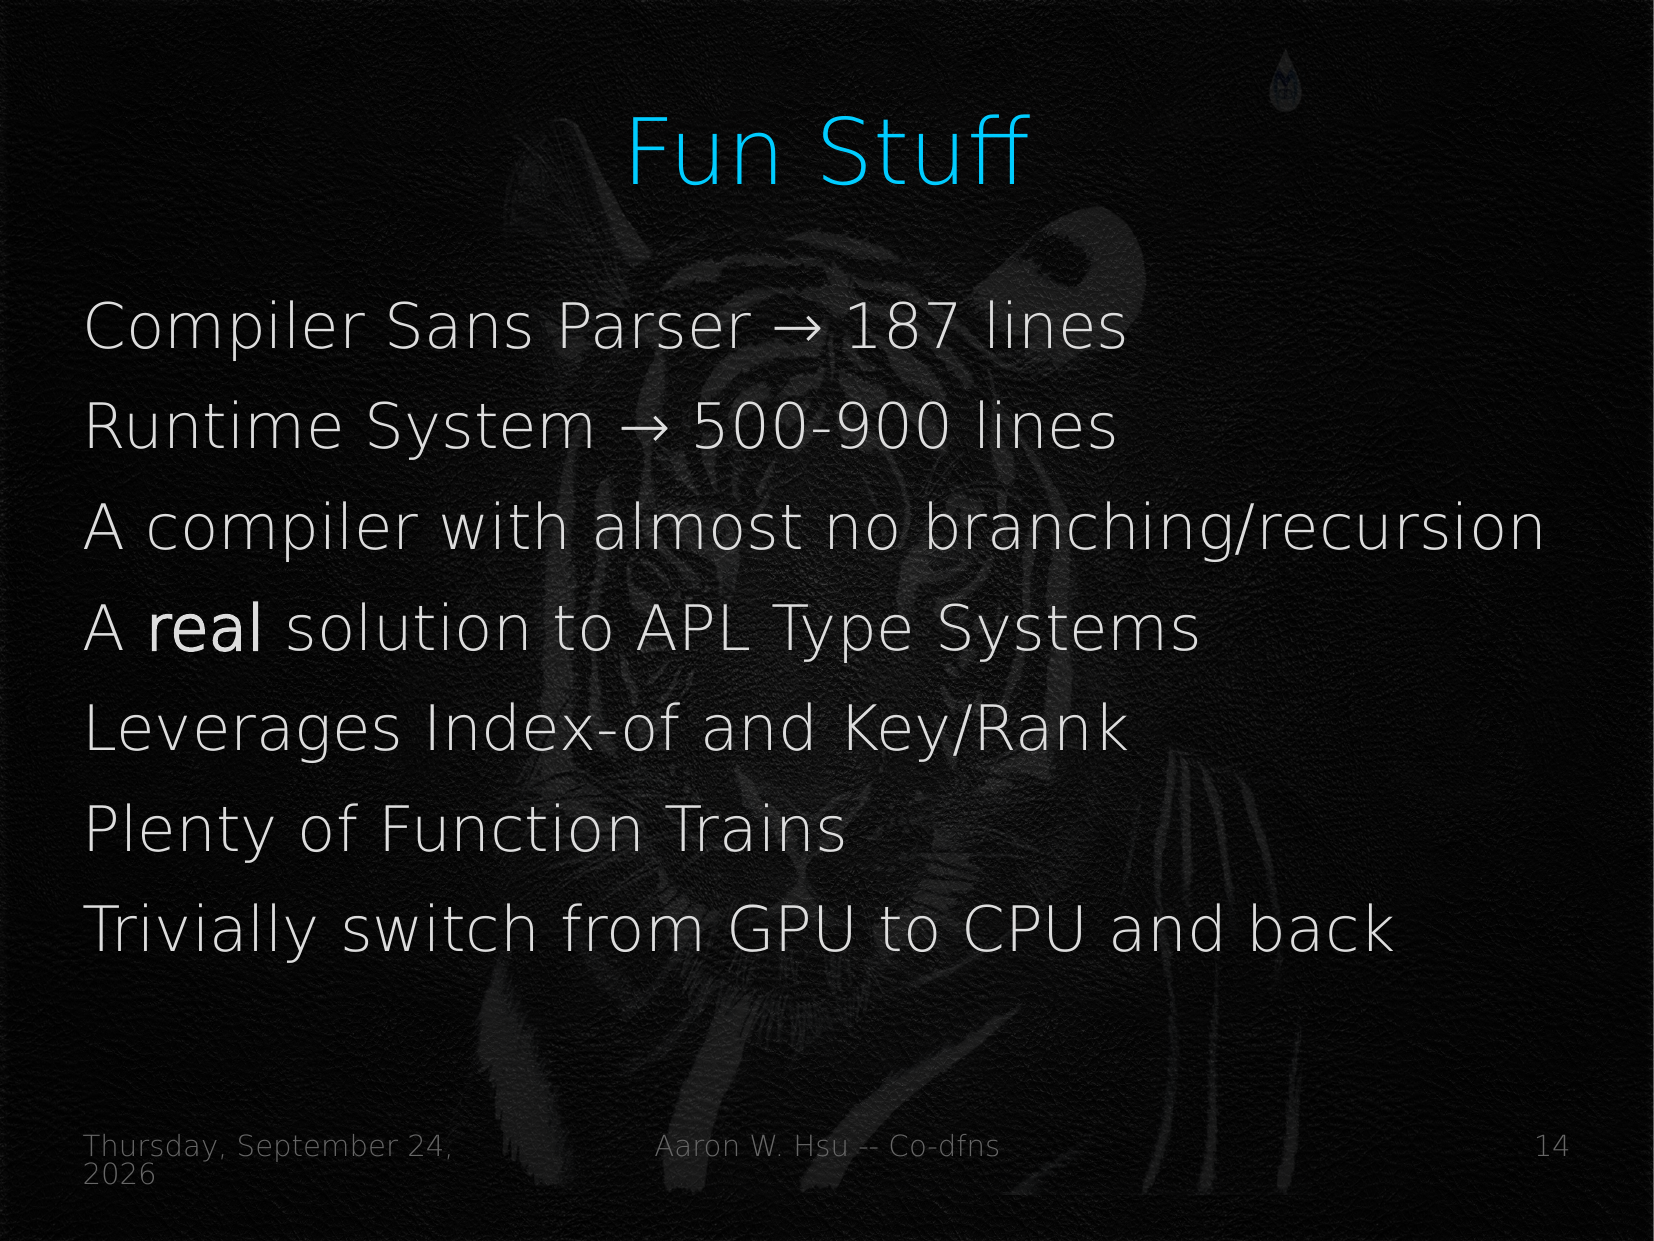

# Fun Stuff
Compiler Sans Parser → 187 lines
Runtime System → 500-900 lines
A compiler with almost no branching/recursion
A real solution to APL Type Systems
Leverages Index-of and Key/Rank
Plenty of Function Trains
Trivially switch from GPU to CPU and back
Aaron W. Hsu -- Co-dfns
14